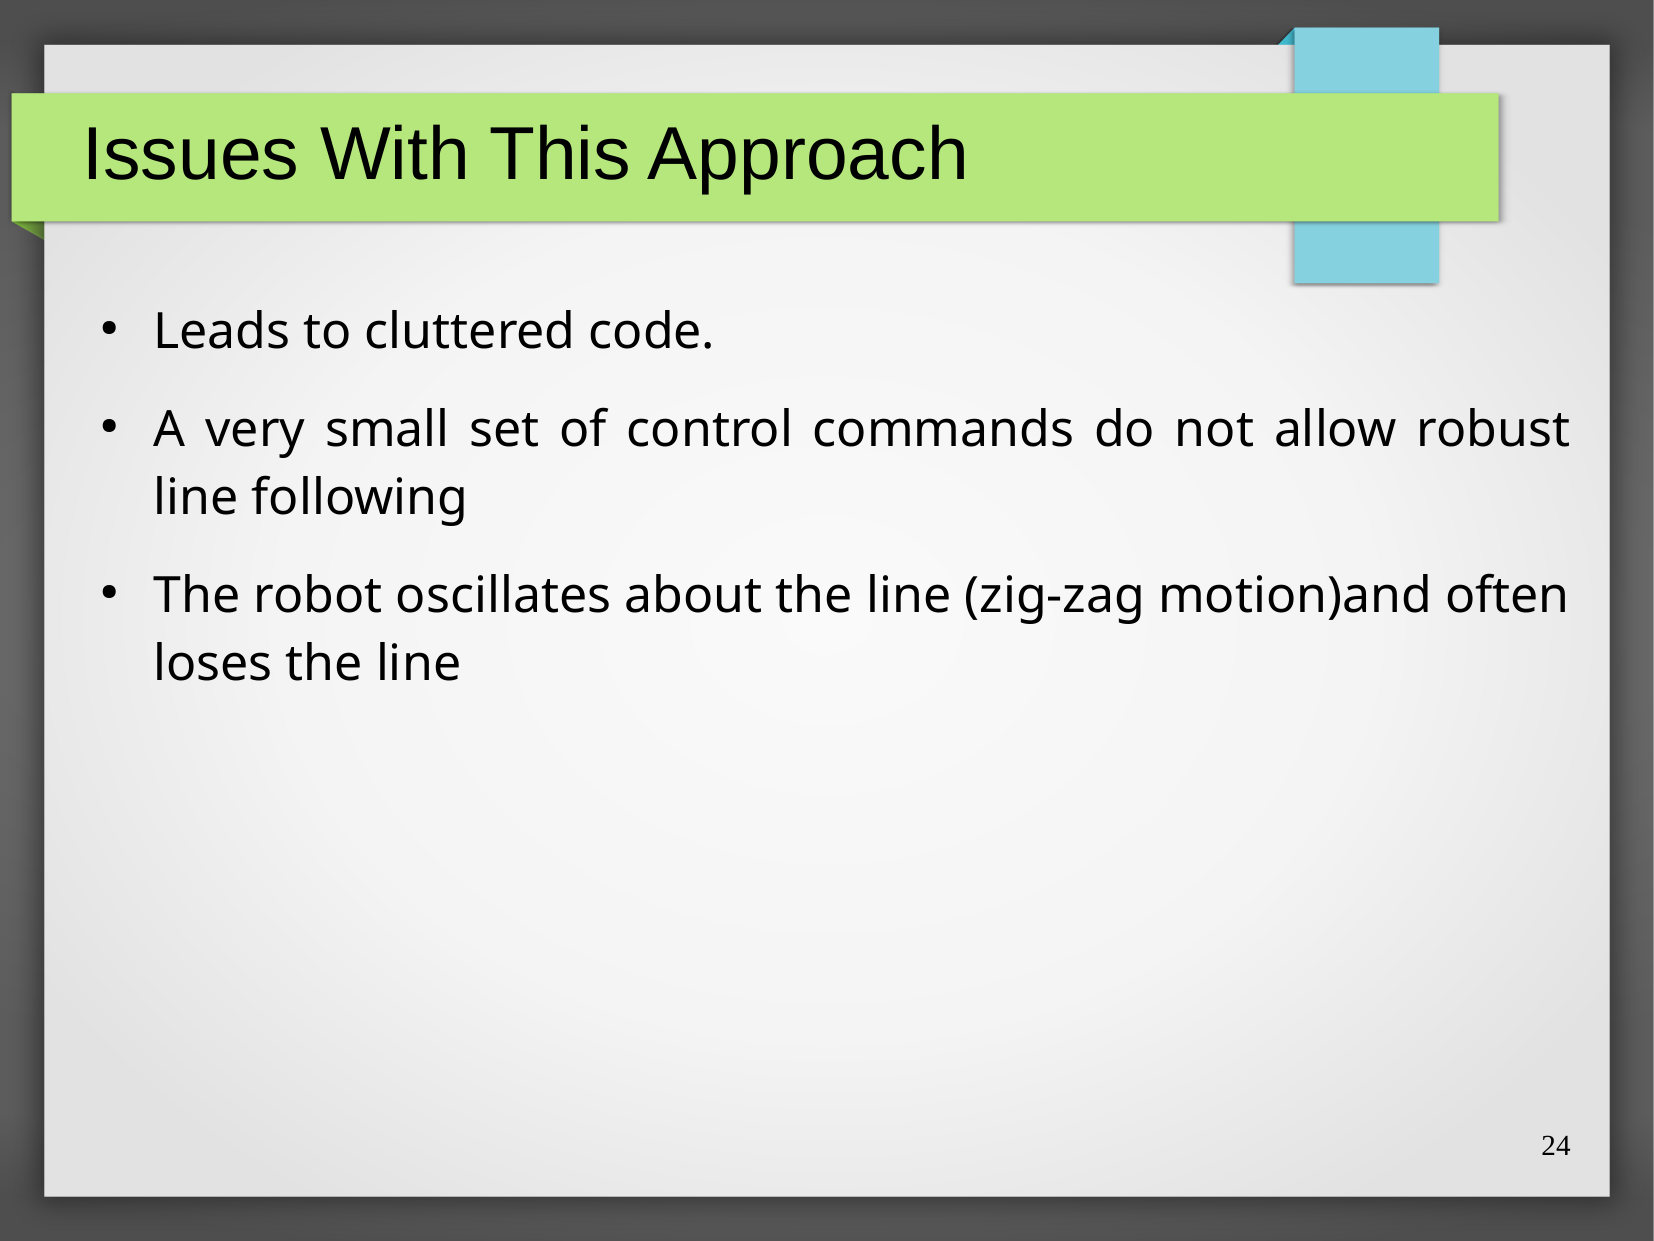

# Issues With This Approach
Leads to cluttered code.
A very small set of control commands do not allow robust line following
The robot oscillates about the line (zig-zag motion)and often loses the line
24